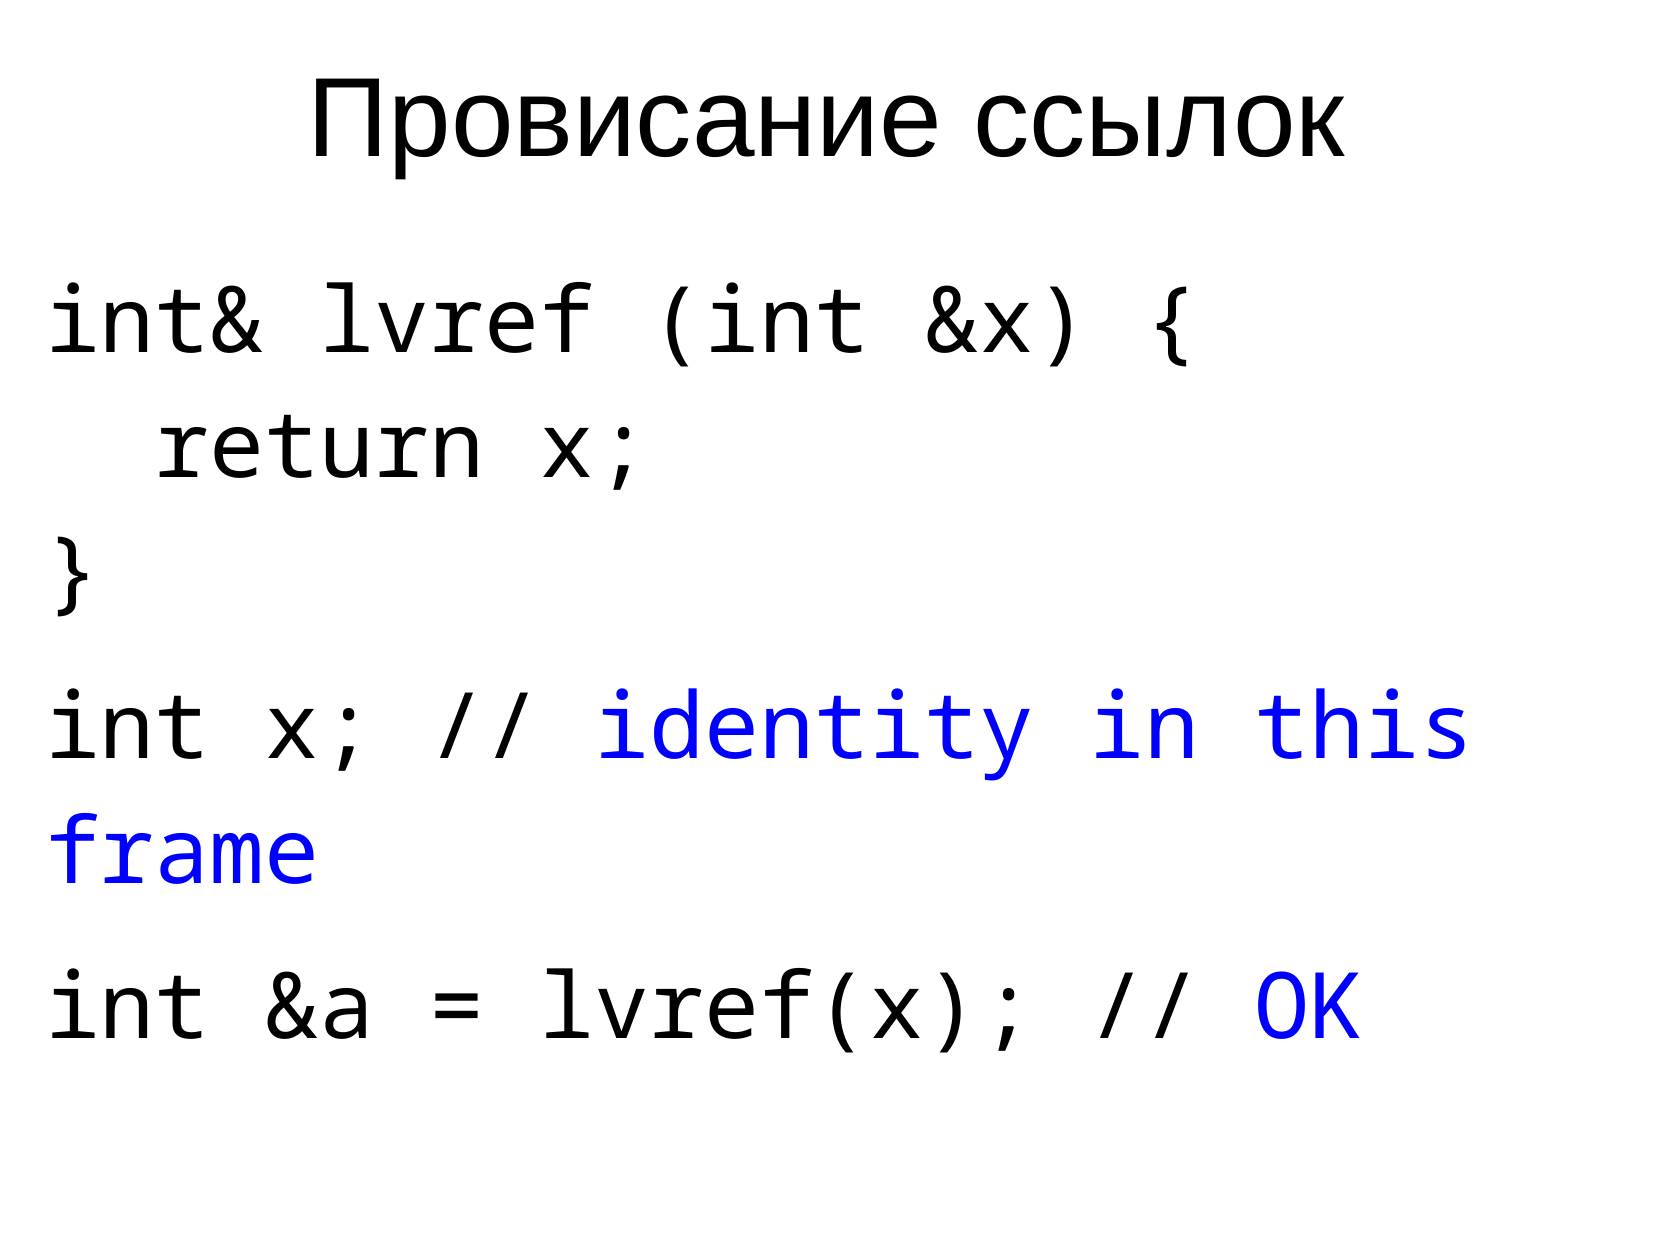

# Провисание ссылок
int& lvref (int &x) {
 return x;
}
int x; // identity in this frame
int &a = lvref(x); // OK